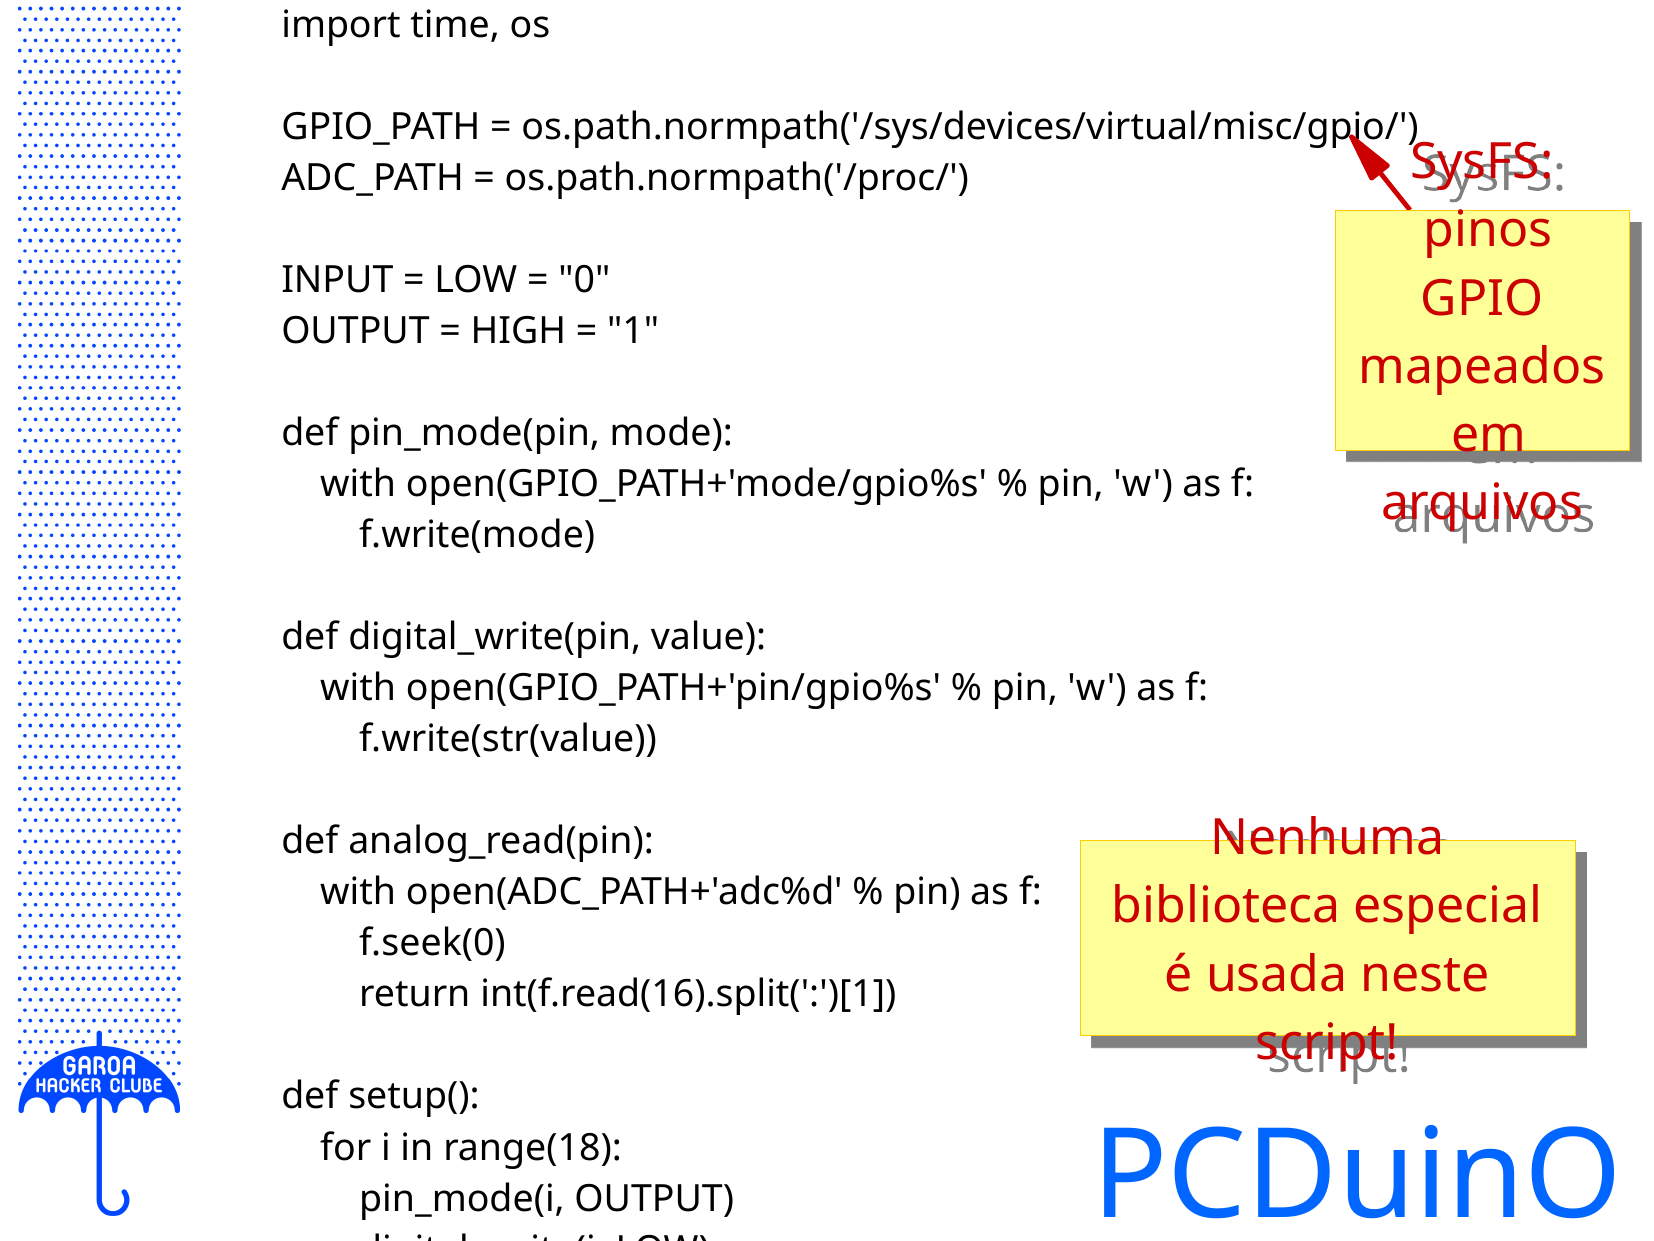

import time, os
GPIO_PATH = os.path.normpath('/sys/devices/virtual/misc/gpio/')
ADC_PATH = os.path.normpath('/proc/')
INPUT = LOW = "0"
OUTPUT = HIGH = "1"
def pin_mode(pin, mode):
 with open(GPIO_PATH+'mode/gpio%s' % pin, 'w') as f:
 f.write(mode)
def digital_write(pin, value):
 with open(GPIO_PATH+'pin/gpio%s' % pin, 'w') as f:
 f.write(str(value))
def analog_read(pin):
 with open(ADC_PATH+'adc%d' % pin) as f:
 f.seek(0)
 return int(f.read(16).split(':')[1])
def setup():
 for i in range(18):
 pin_mode(i, OUTPUT)
 digital_write(i, LOW)
setup()
while True:
 for i in [0, 1, 7, 5, 4, 2]:
 digital_write(i, 1)
 delay = analog_read(5)/4096.0
 time.sleep(delay)
 digital_write(i, 0)
SysFS:
 pinos GPIO mapeados
 em arquivos
Nenhuma biblioteca especial é usada neste script!
# PCDuinO